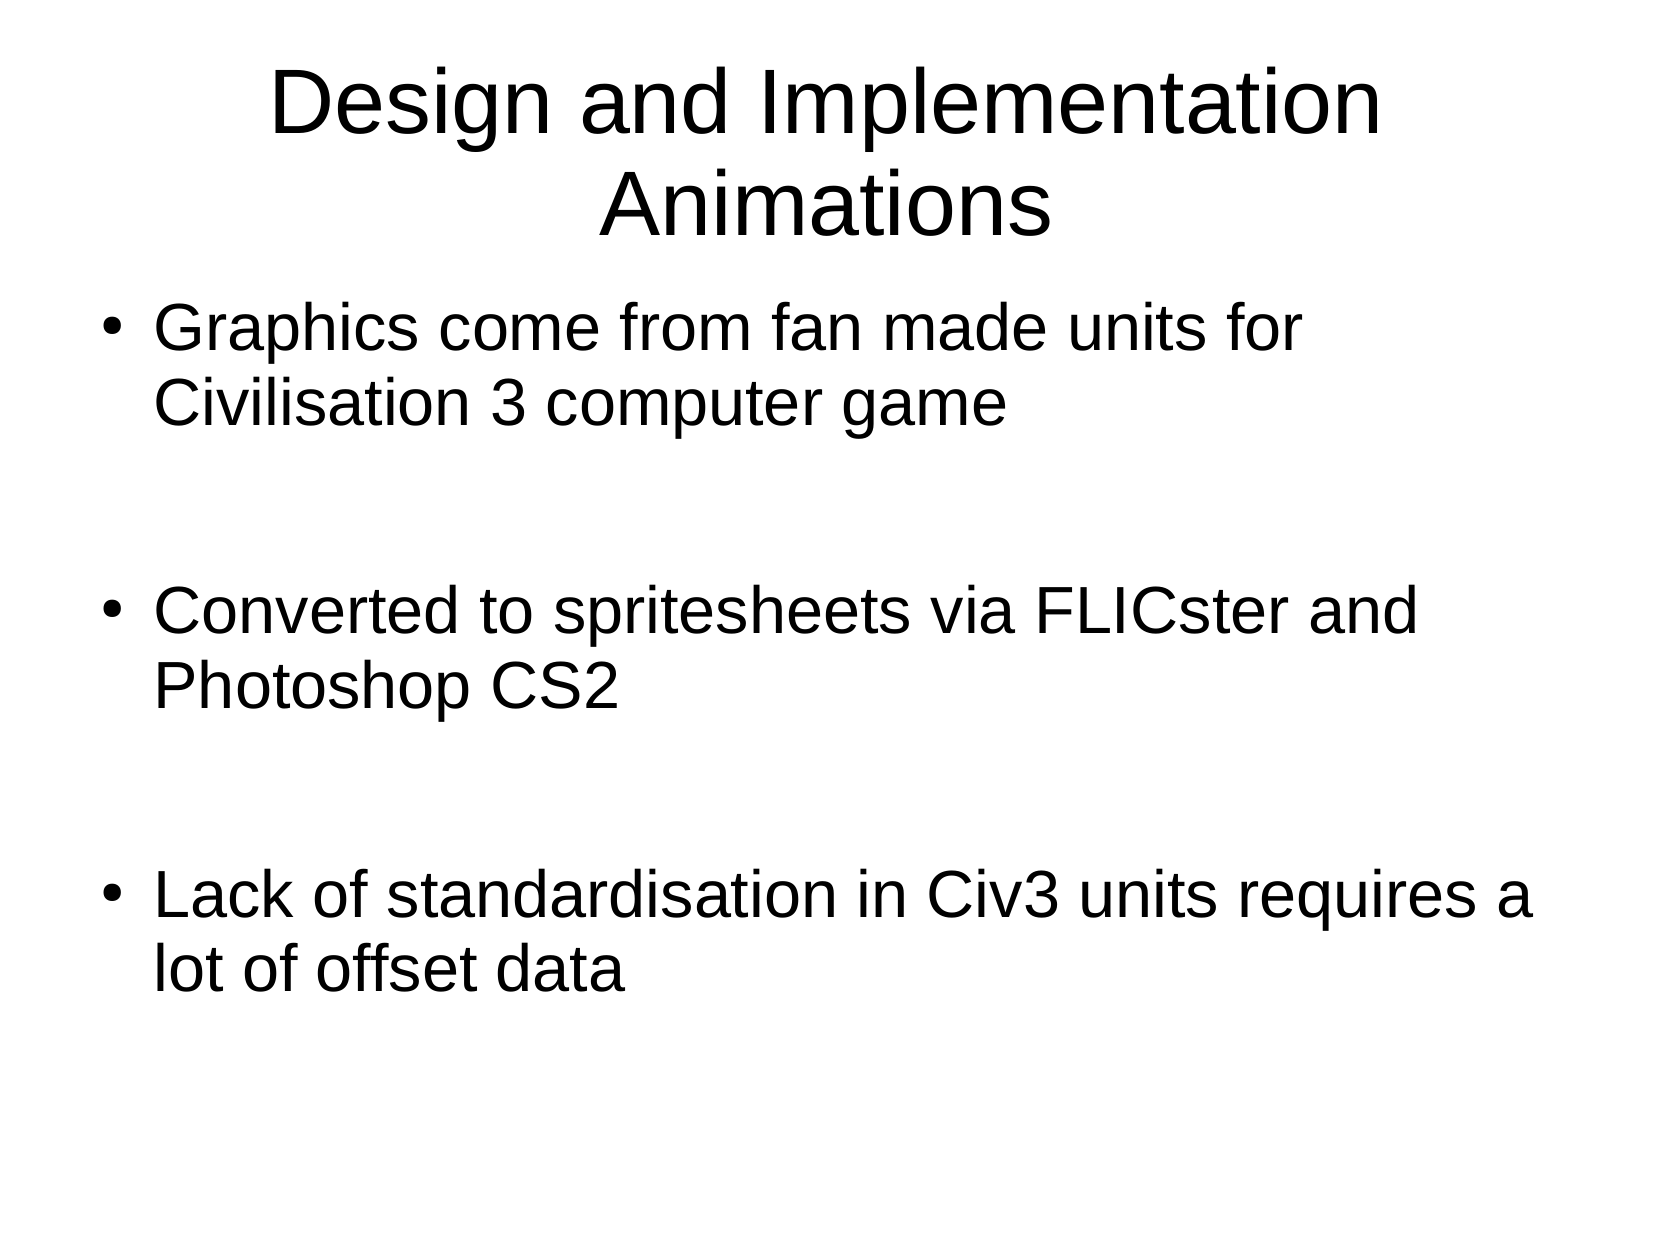

# Design and Implementation Animations
Graphics come from fan made units for Civilisation 3 computer game
Converted to spritesheets via FLICster and Photoshop CS2
Lack of standardisation in Civ3 units requires a lot of offset data